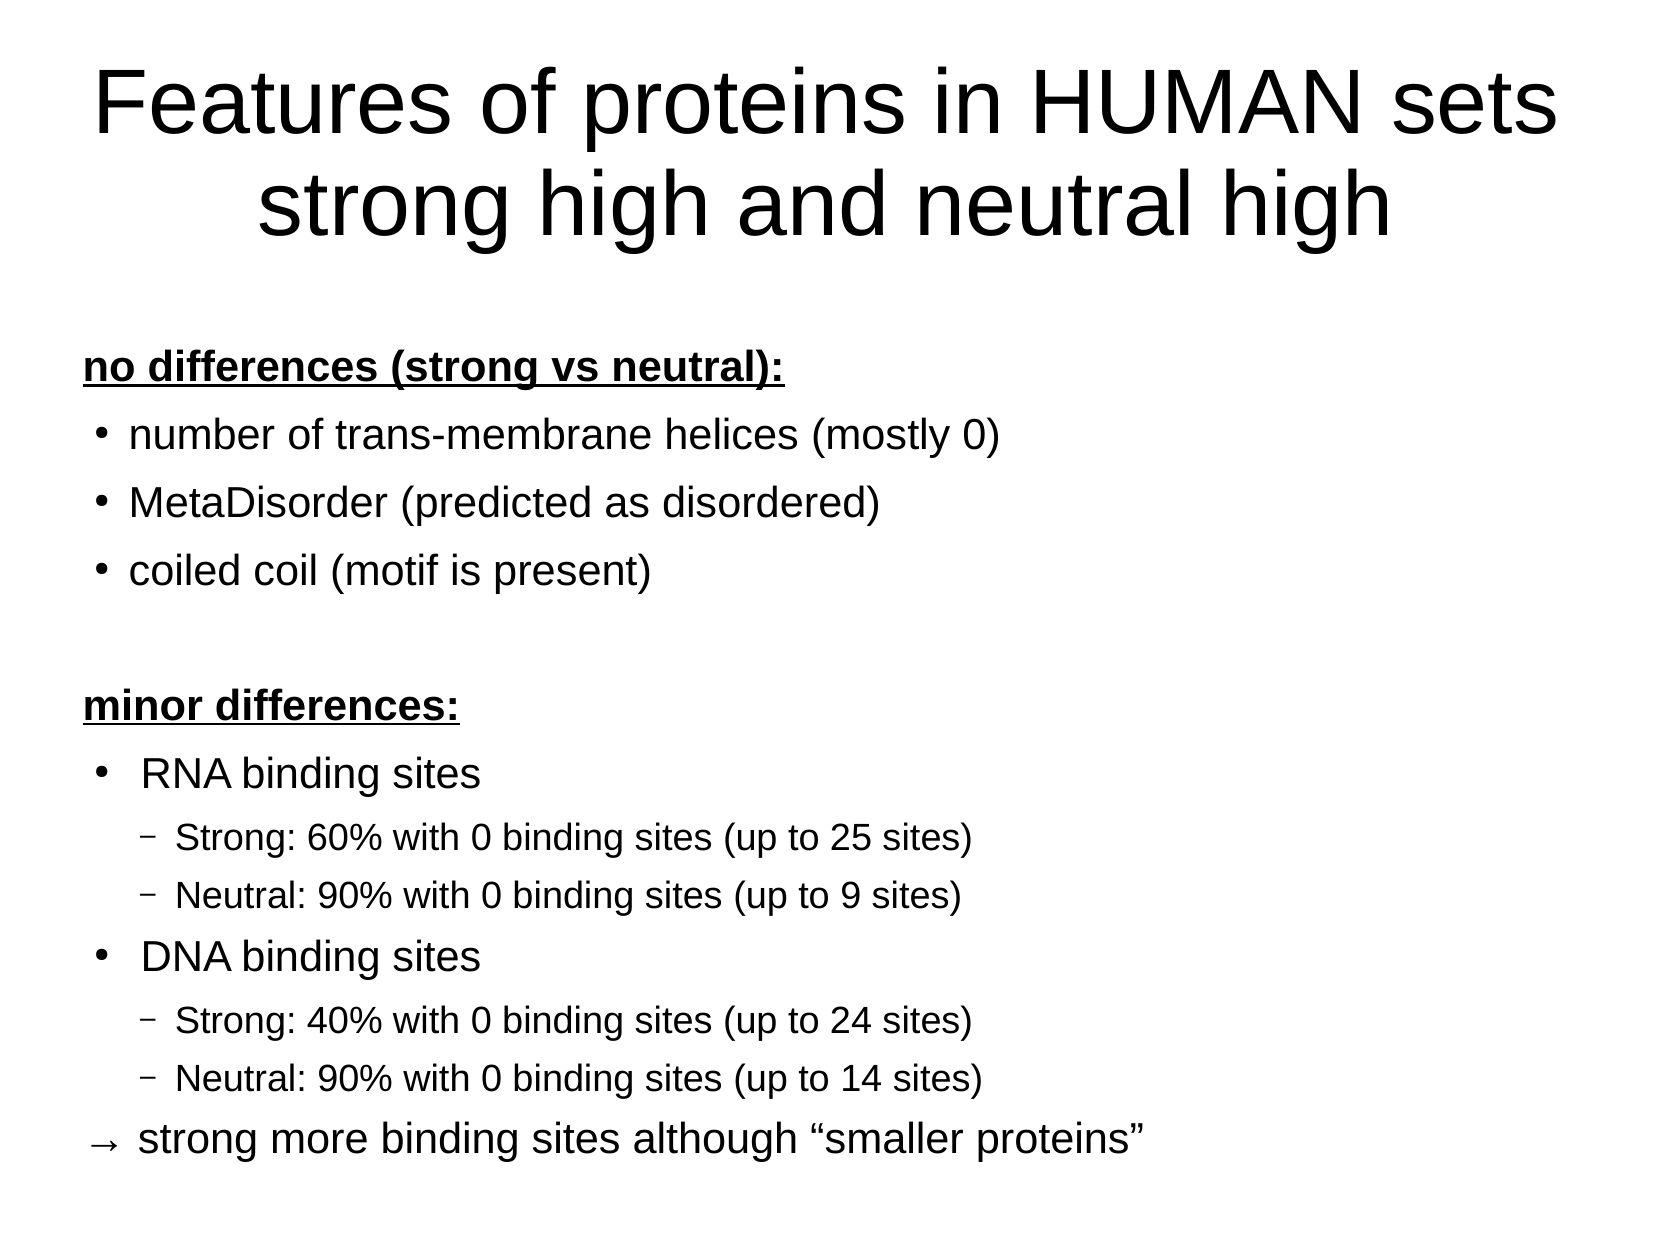

# Features of proteins in HUMAN sets strong high and neutral high
no differences (strong vs neutral):
number of trans-membrane helices (mostly 0)
MetaDisorder (predicted as disordered)
coiled coil (motif is present)
minor differences:
 RNA binding sites
Strong: 60% with 0 binding sites (up to 25 sites)
Neutral: 90% with 0 binding sites (up to 9 sites)
 DNA binding sites
Strong: 40% with 0 binding sites (up to 24 sites)
Neutral: 90% with 0 binding sites (up to 14 sites)
→ strong more binding sites although “smaller proteins”